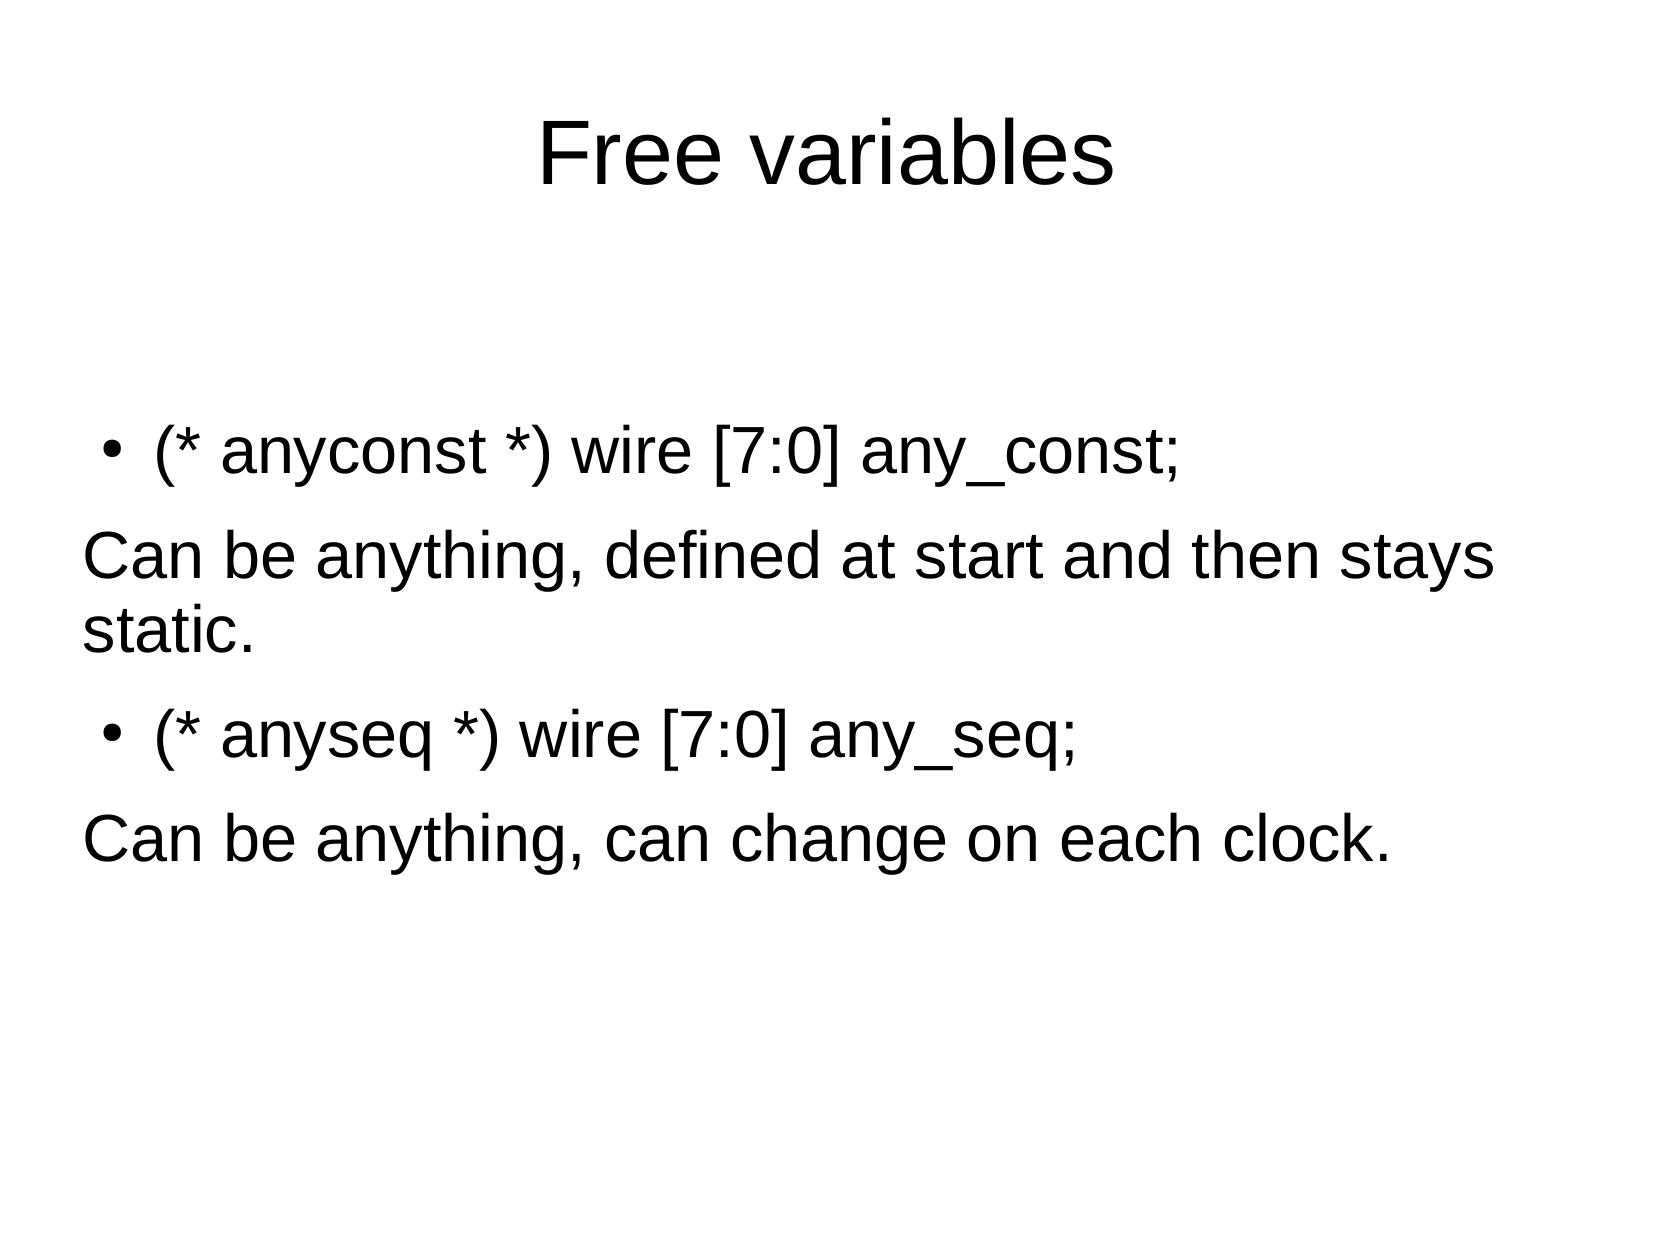

# Free variables
(* anyconst *) wire [7:0] any_const;
Can be anything, defined at start and then stays static.
(* anyseq *) wire [7:0] any_seq;
Can be anything, can change on each clock.